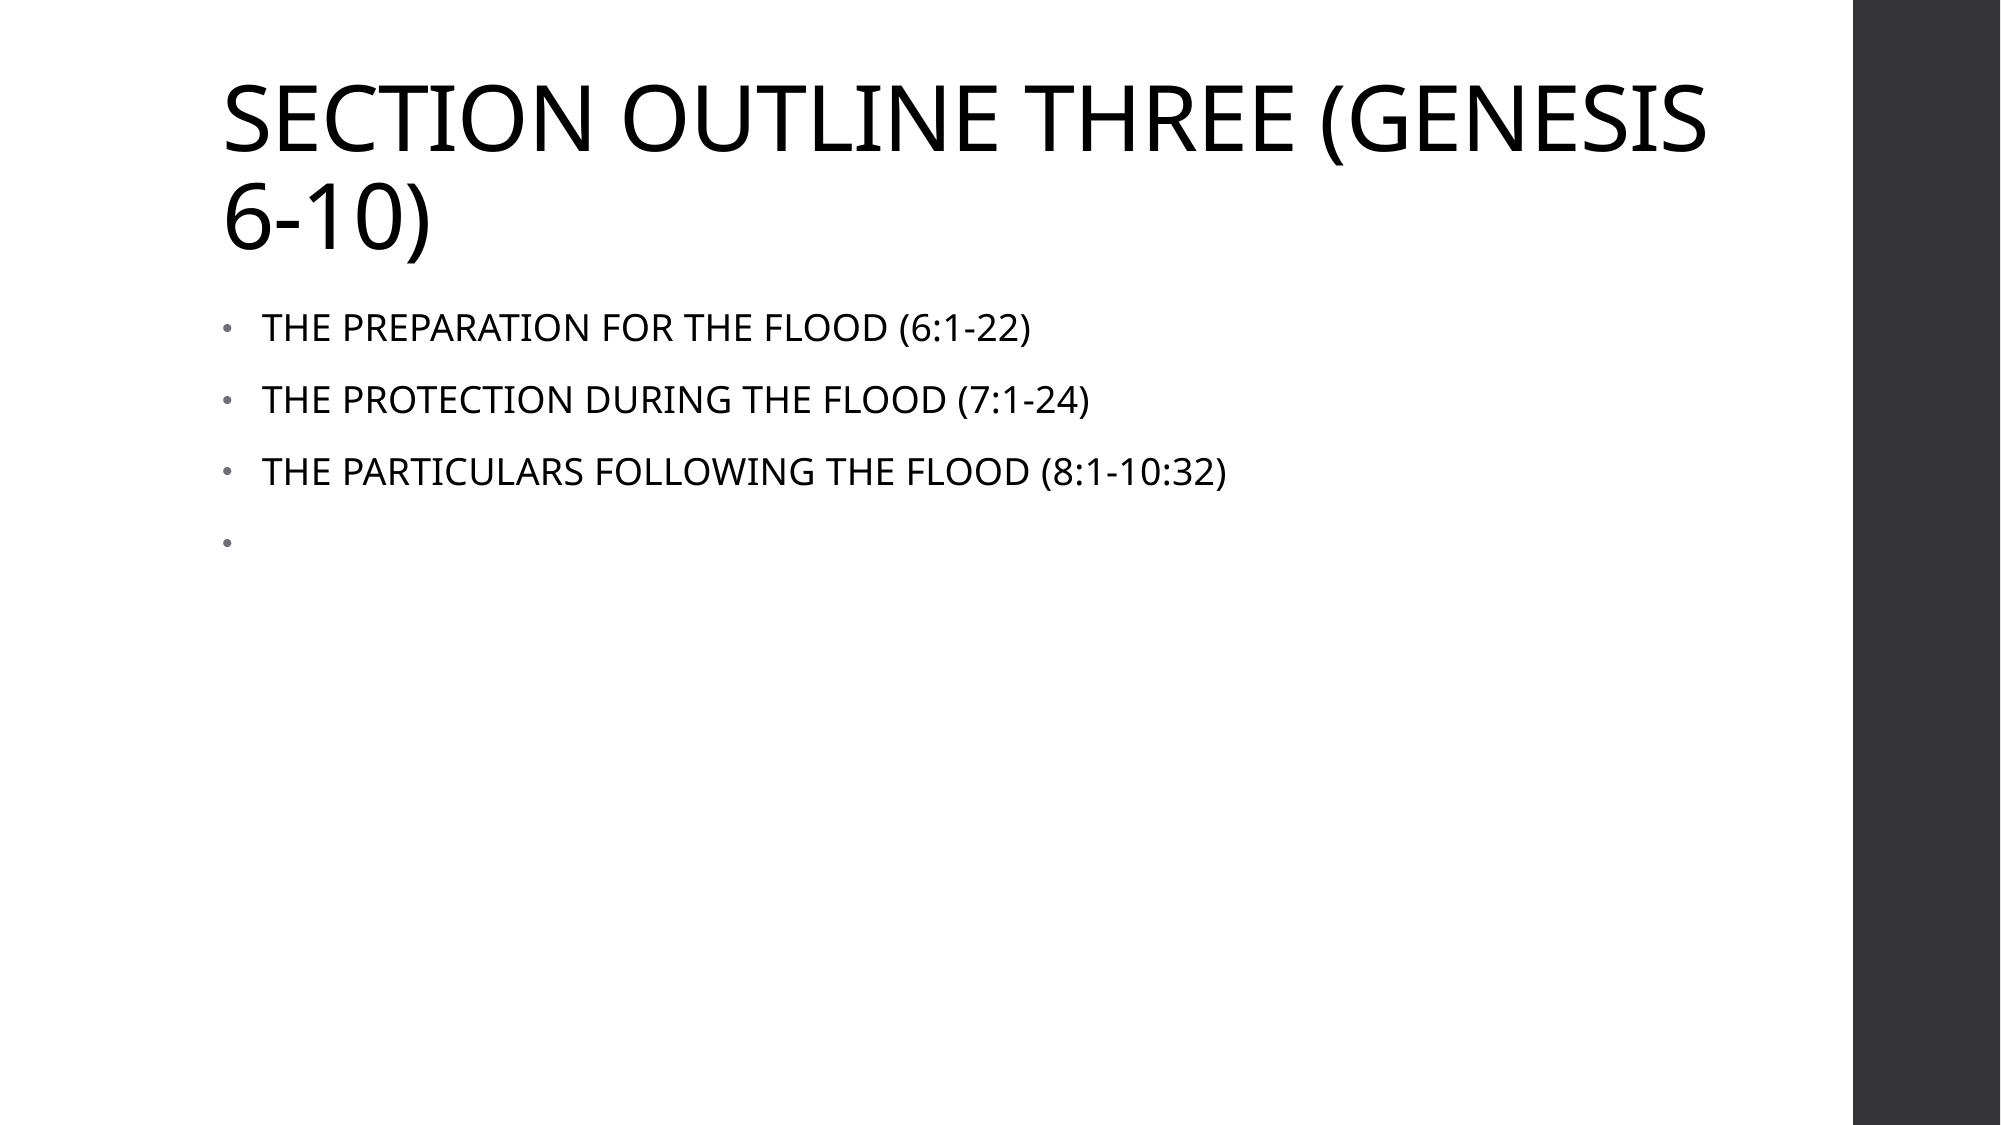

# SECTION OUTLINE THREE (GENESIS 6-10)
 THE PREPARATION FOR THE FLOOD (6:1-22)
 THE PROTECTION DURING THE FLOOD (7:1-24)
 THE PARTICULARS FOLLOWING THE FLOOD (8:1-10:32)